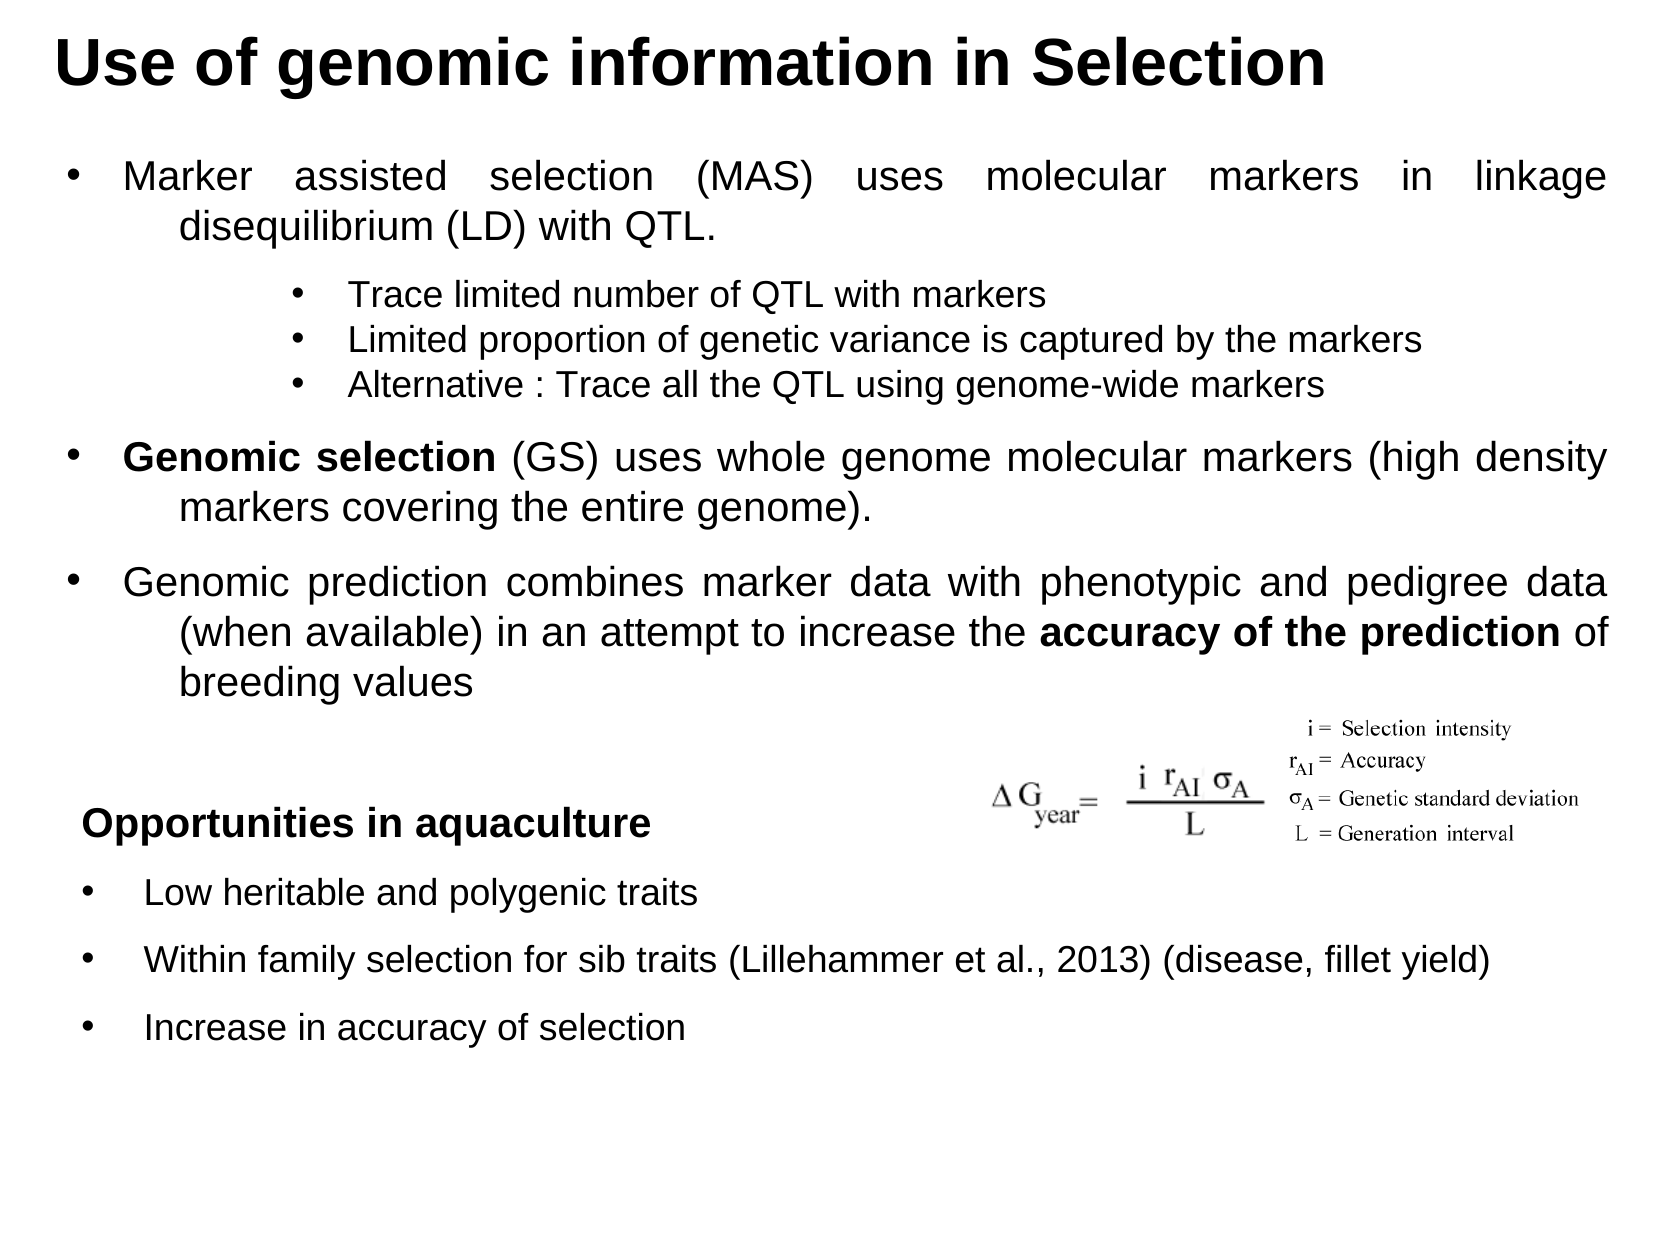

Use of genomic information in Selection
Marker assisted selection (MAS) uses molecular markers in linkage disequilibrium (LD) with QTL.
Trace limited number of QTL with markers
Limited proportion of genetic variance is captured by the markers
Alternative : Trace all the QTL using genome-wide markers
Genomic selection (GS) uses whole genome molecular markers (high density markers covering the entire genome).
Genomic prediction combines marker data with phenotypic and pedigree data (when available) in an attempt to increase the accuracy of the prediction of breeding values
Opportunities in aquaculture
Low heritable and polygenic traits
Within family selection for sib traits (Lillehammer et al., 2013) (disease, fillet yield)
Increase in accuracy of selection